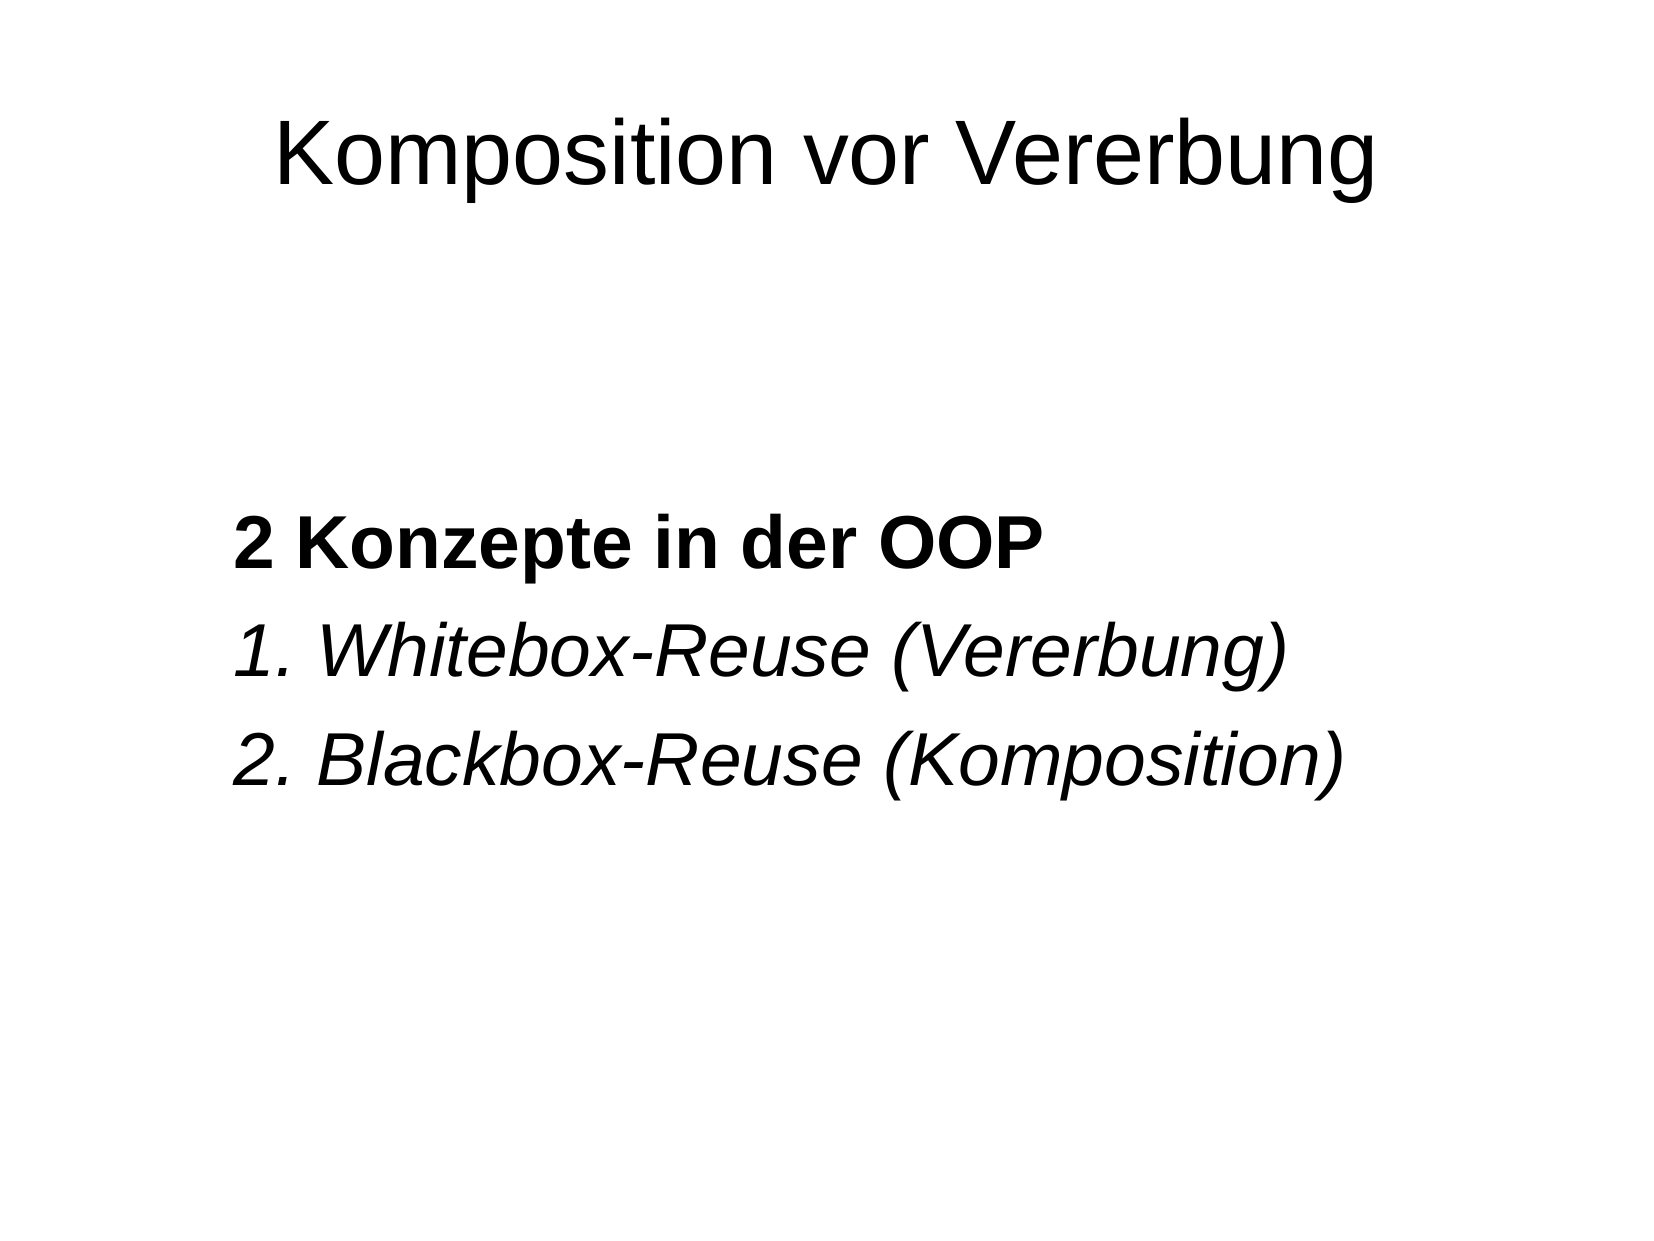

# Komposition vor Vererbung
2 Konzepte in der OOP
1. Whitebox-Reuse (Vererbung)
2. Blackbox-Reuse (Komposition)